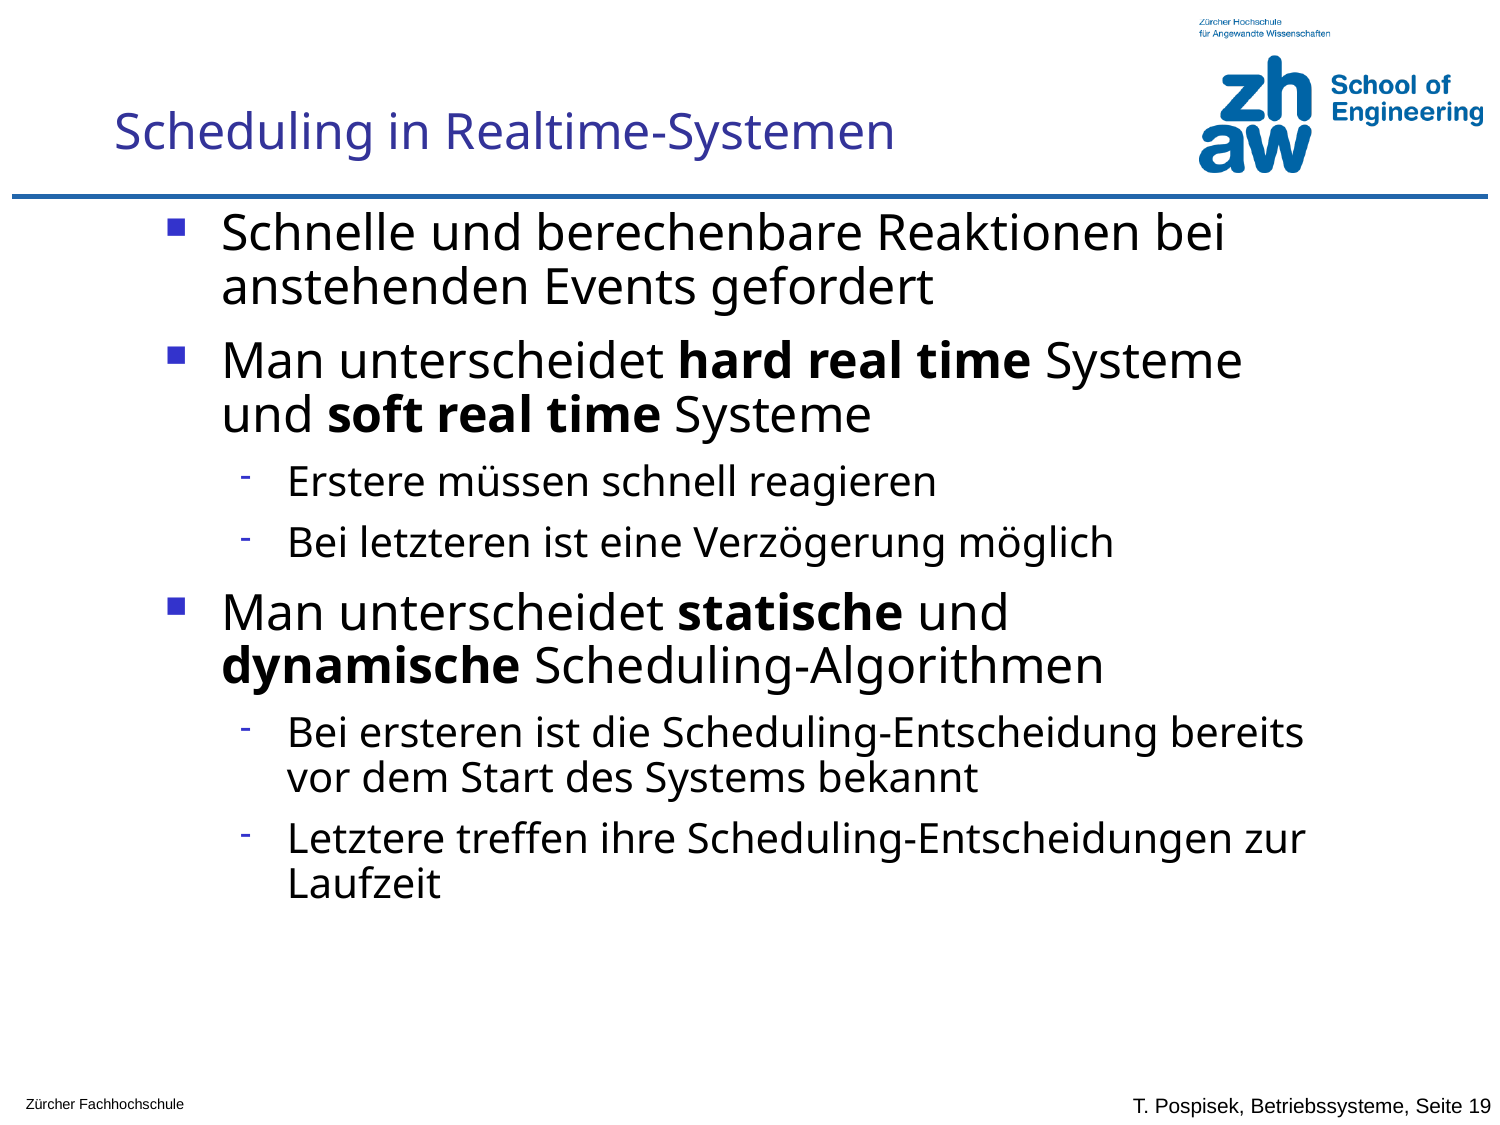

Scheduling in Realtime-Systemen
# Schnelle und berechenbare Reaktionen bei anstehenden Events gefordert
Man unterscheidet hard real time Systeme und soft real time Systeme
Erstere müssen schnell reagieren
Bei letzteren ist eine Verzögerung möglich
Man unterscheidet statische und dynamische Scheduling-Algorithmen
Bei ersteren ist die Scheduling-Entscheidung bereits vor dem Start des Systems bekannt
Letztere treffen ihre Scheduling-Entscheidungen zur Laufzeit